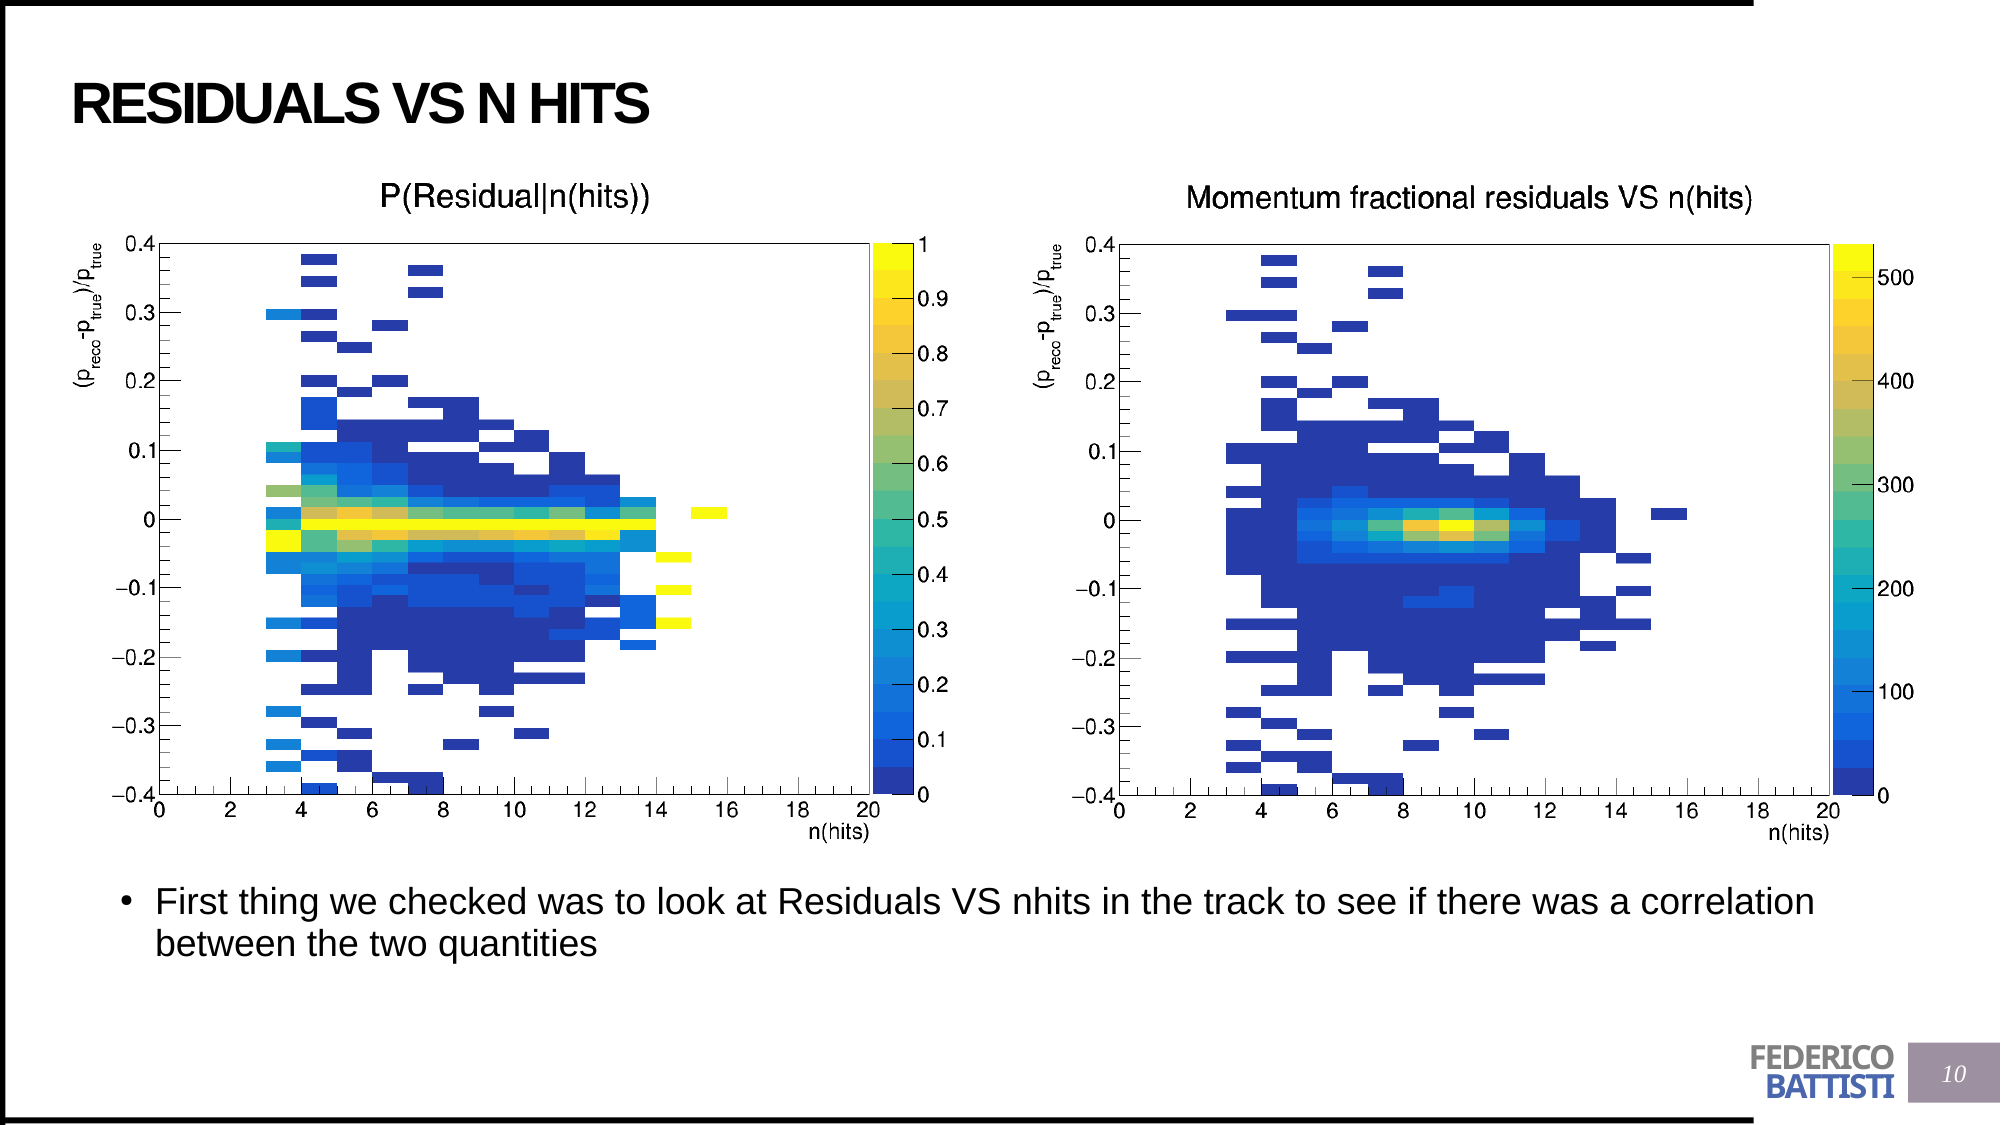

# RESIDUALS vs n hits
First thing we checked was to look at Residuals VS nhits in the track to see if there was a correlation between the two quantities